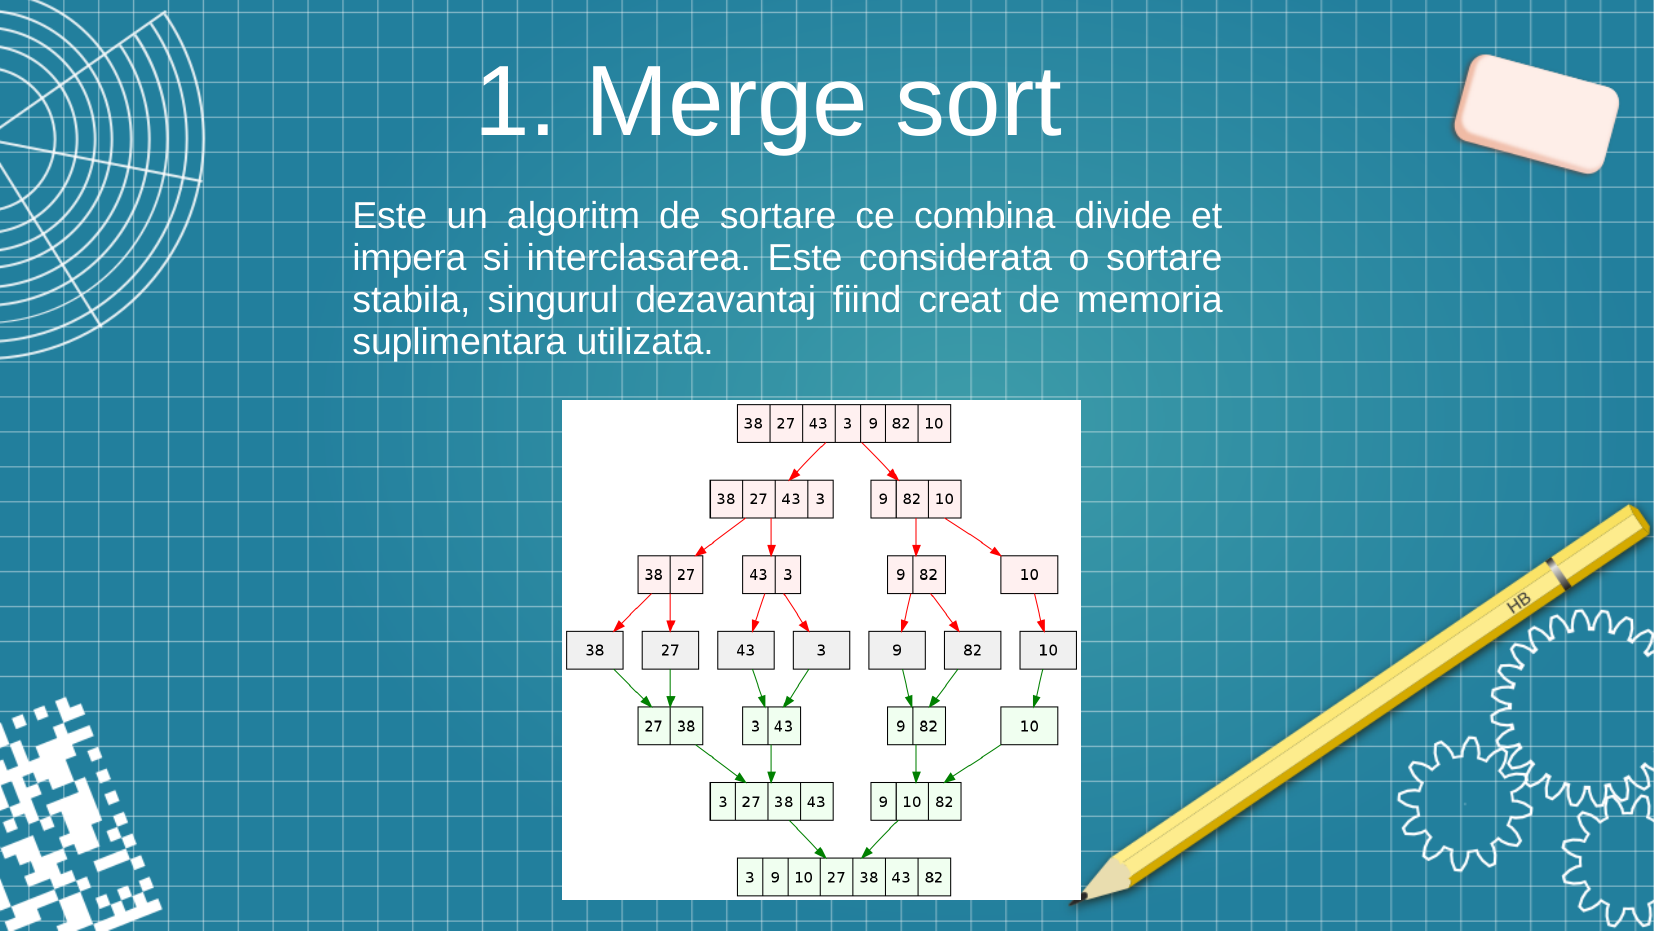

1. Merge sort
Este un algoritm de sortare ce combina divide et impera si interclasarea. Este considerata o sortare stabila, singurul dezavantaj fiind creat de memoria suplimentara utilizata.